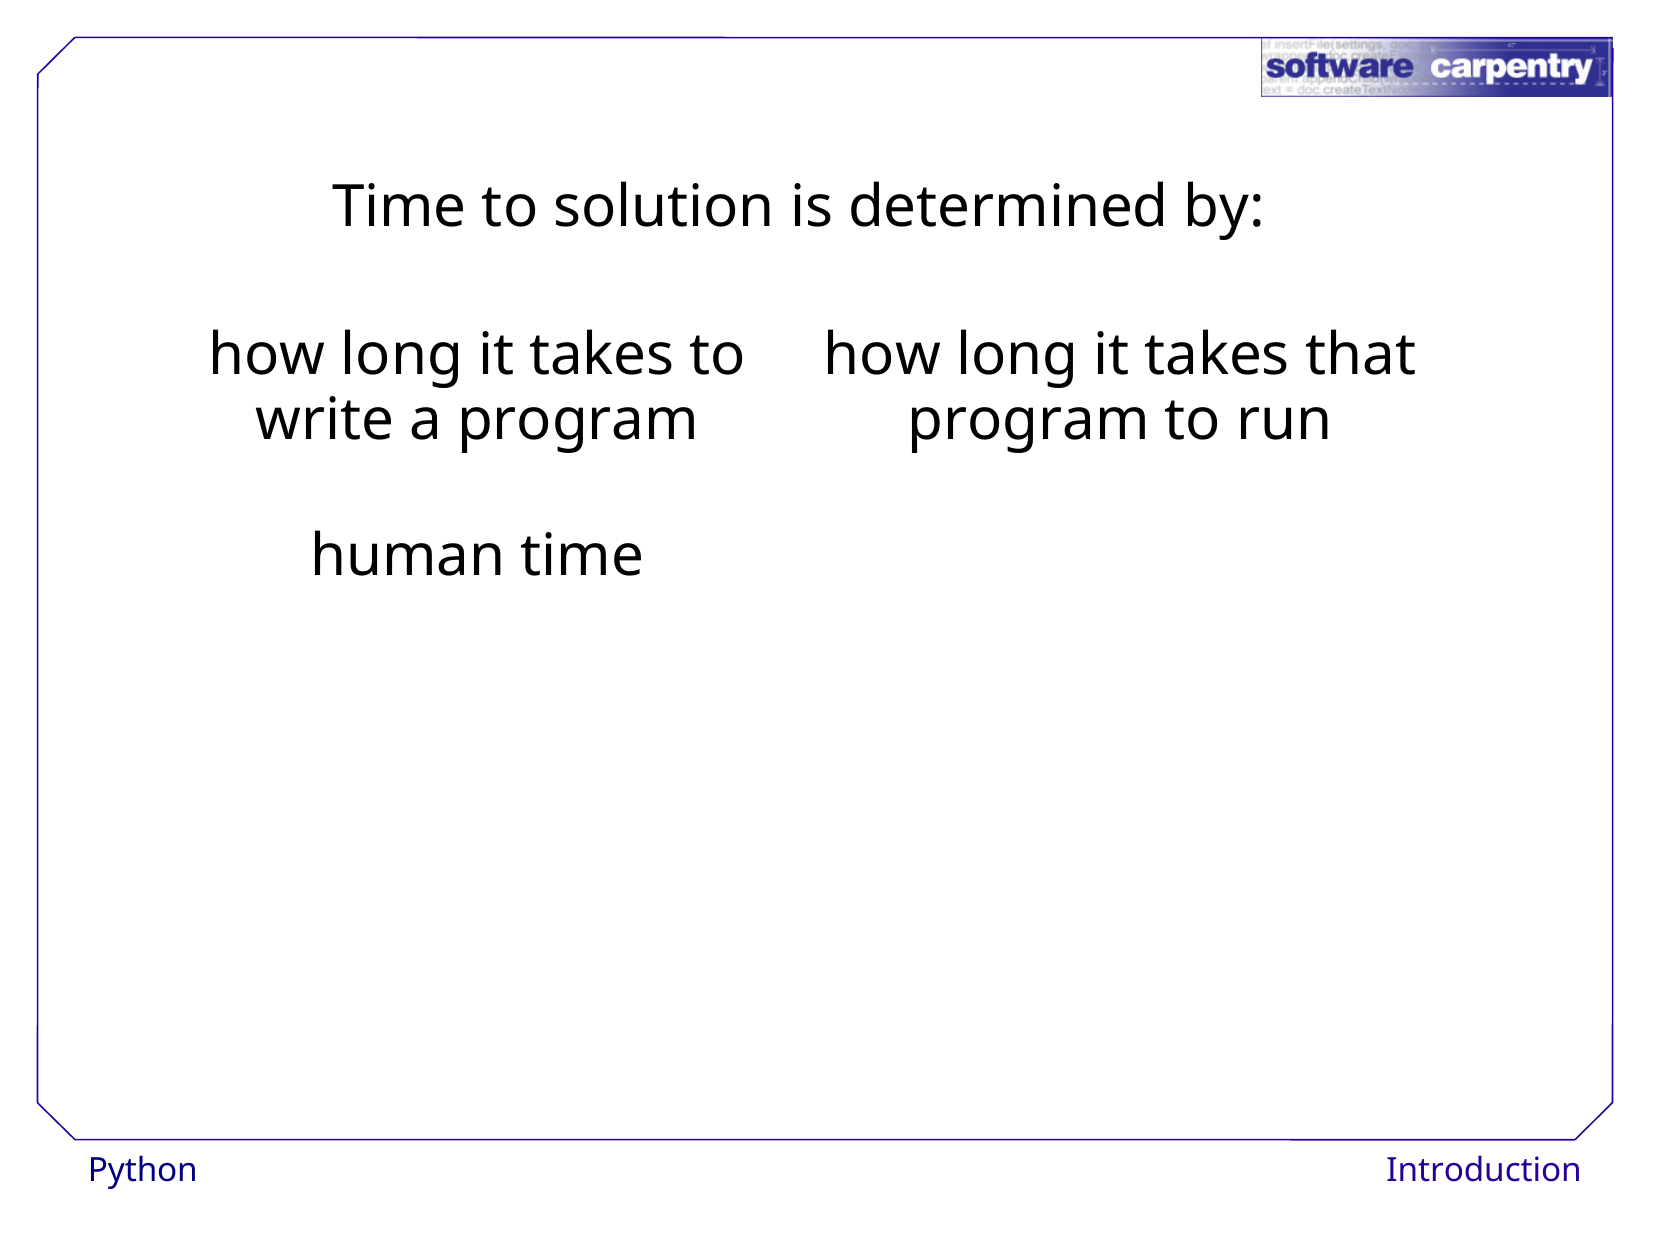

| Time to solution is determined by: | |
| --- | --- |
| how long it takes to write a program | how long it takes that program to run |
| human time | |